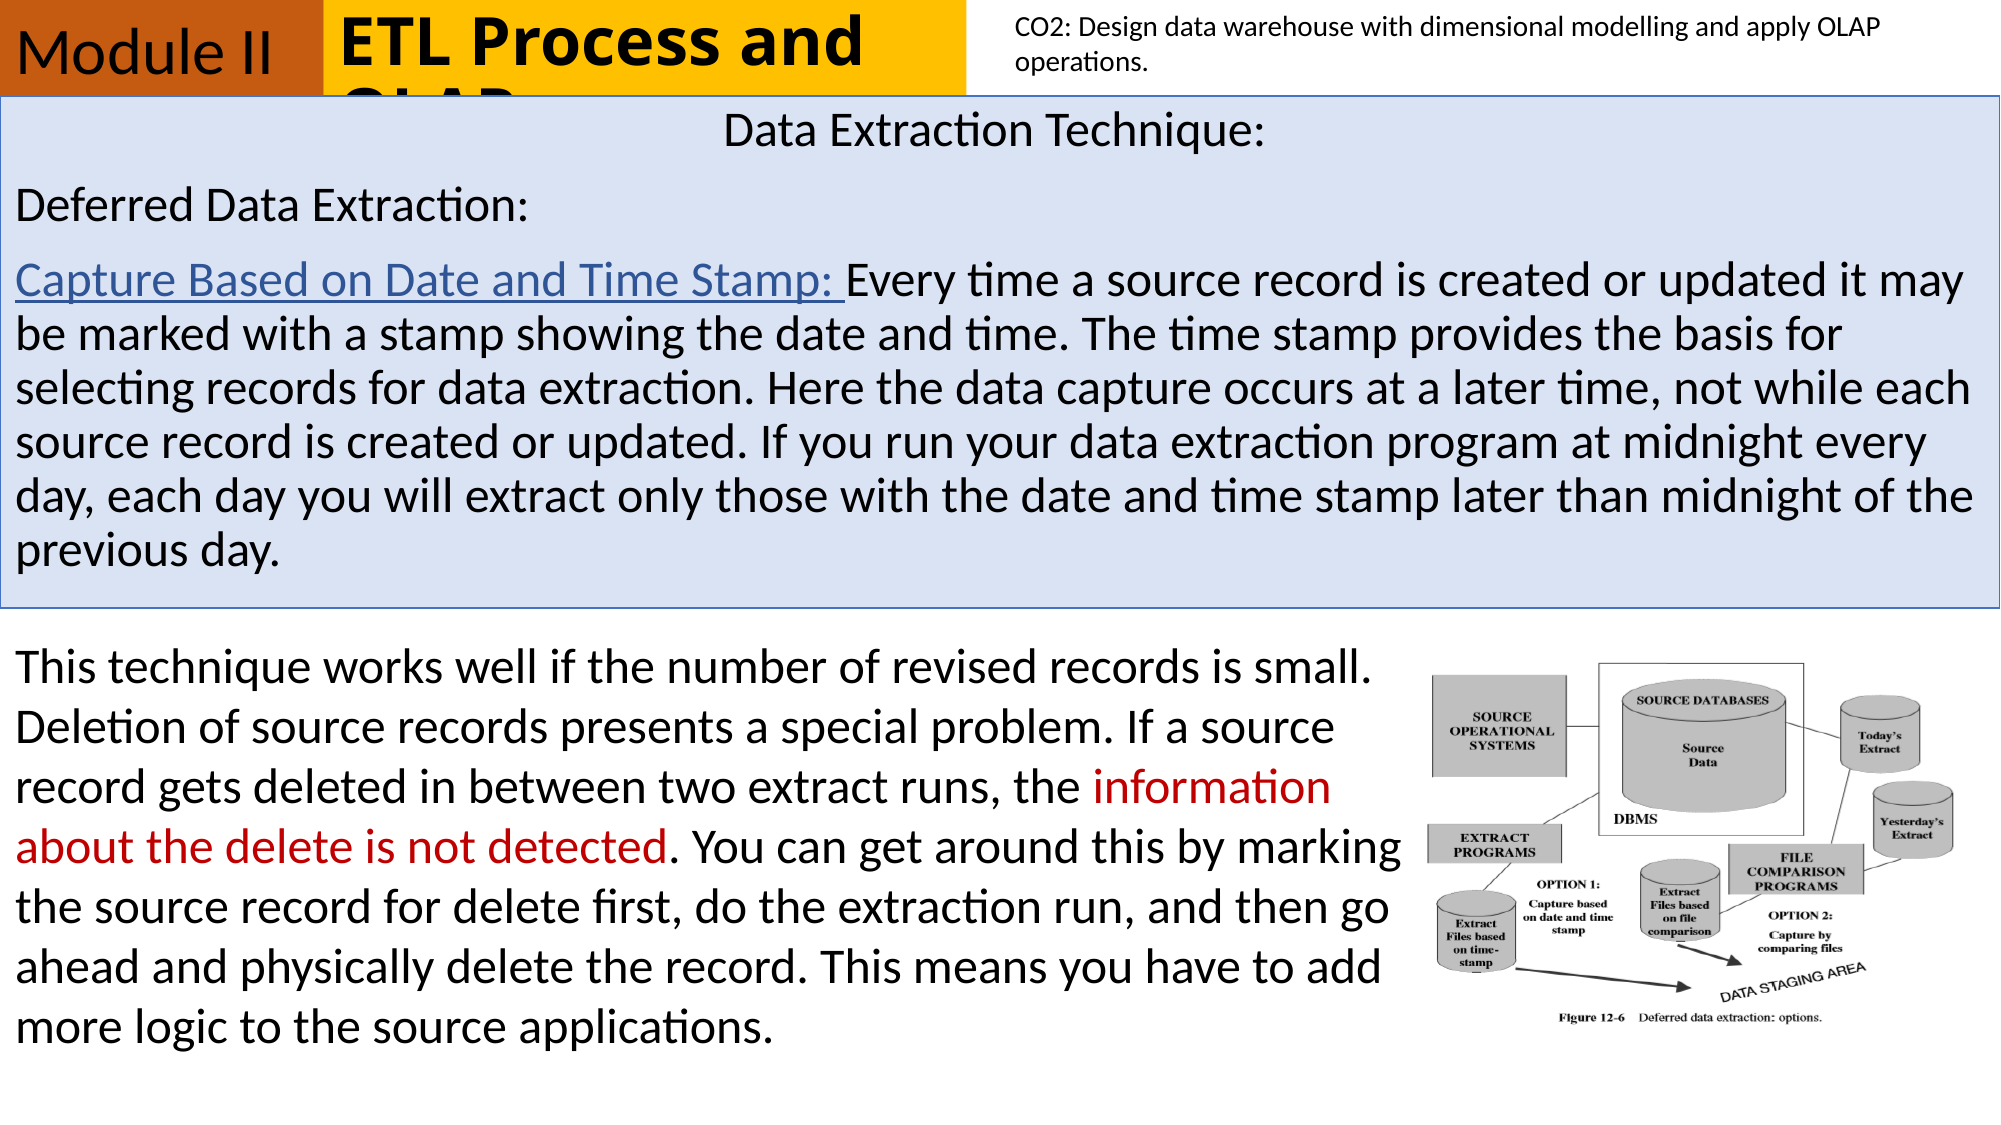

Module II
# ETL Process and OLAP:
CO2: Design data warehouse with dimensional modelling and apply OLAP operations.
Data Extraction Technique:
Deferred Data Extraction:
Capture Based on Date and Time Stamp: Every time a source record is created or updated it may be marked with a stamp showing the date and time. The time stamp provides the basis for selecting records for data extraction. Here the data capture occurs at a later time, not while each source record is created or updated. If you run your data extraction program at midnight every day, each day you will extract only those with the date and time stamp later than midnight of the previous day.
This technique works well if the number of revised records is small.
Deletion of source records presents a special problem. If a source record gets deleted in between two extract runs, the information about the delete is not detected. You can get around this by marking the source record for delete first, do the extraction run, and then go ahead and physically delete the record. This means you have to add more logic to the source applications.